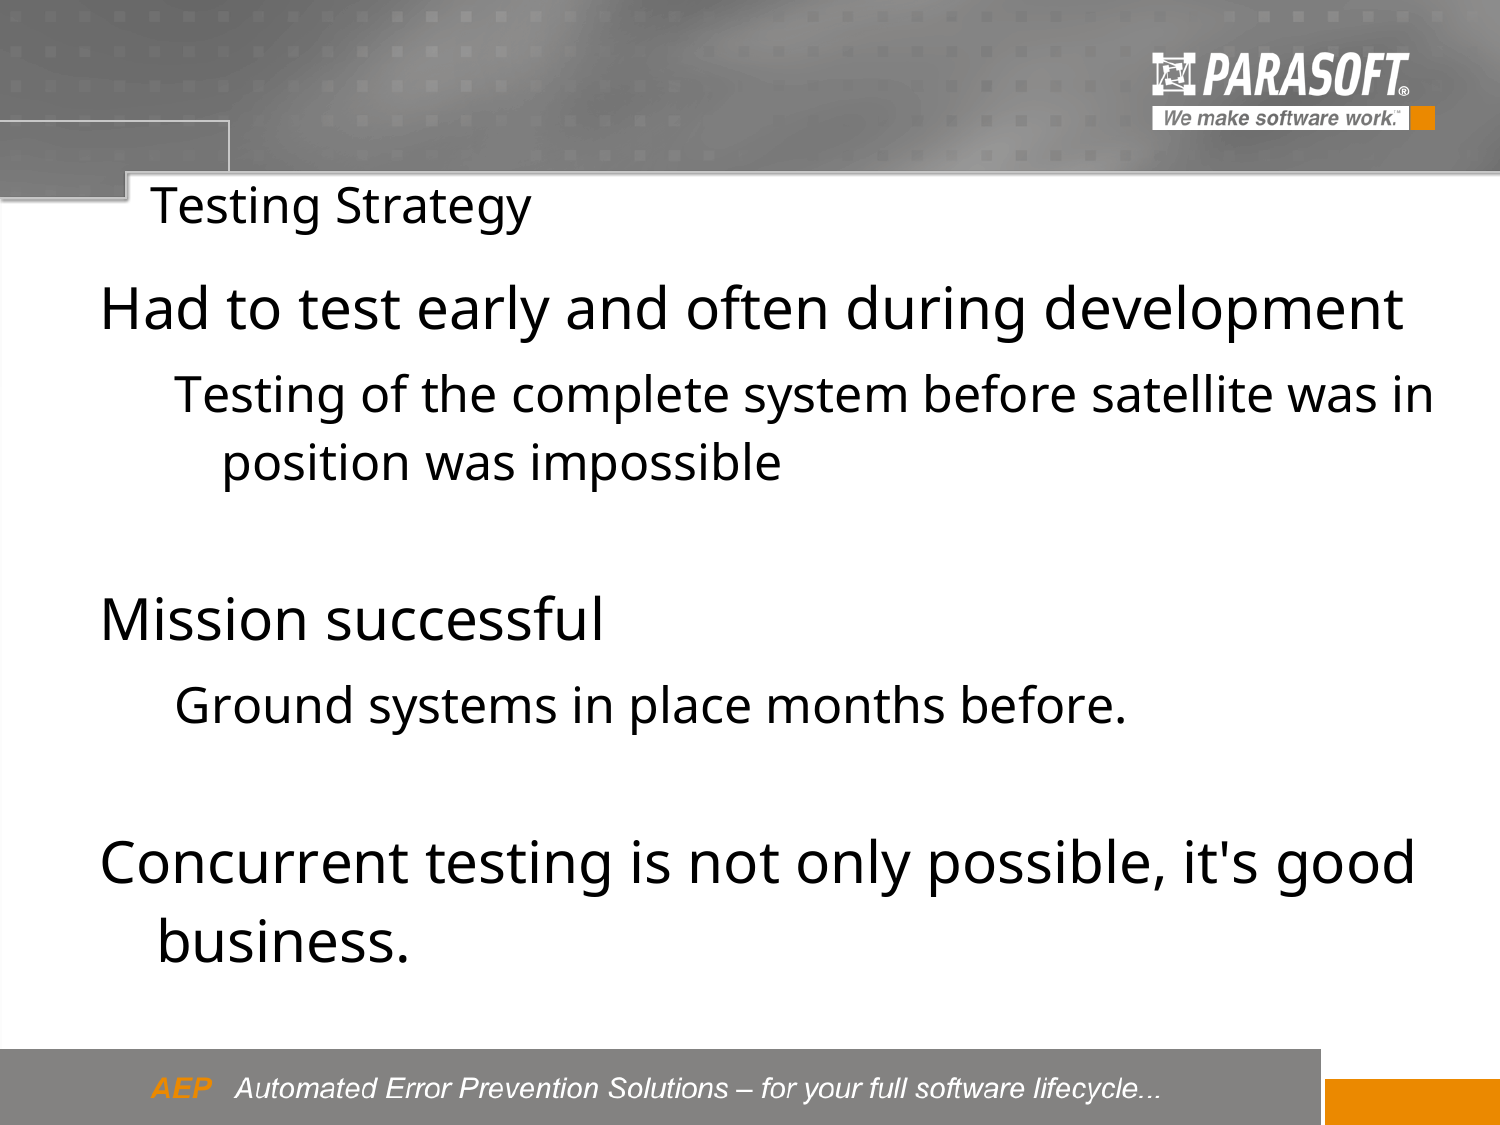

# Testing Strategy
Had to test early and often during development
Testing of the complete system before satellite was in position was impossible
Mission successful
Ground systems in place months before.
Concurrent testing is not only possible, it's good business.